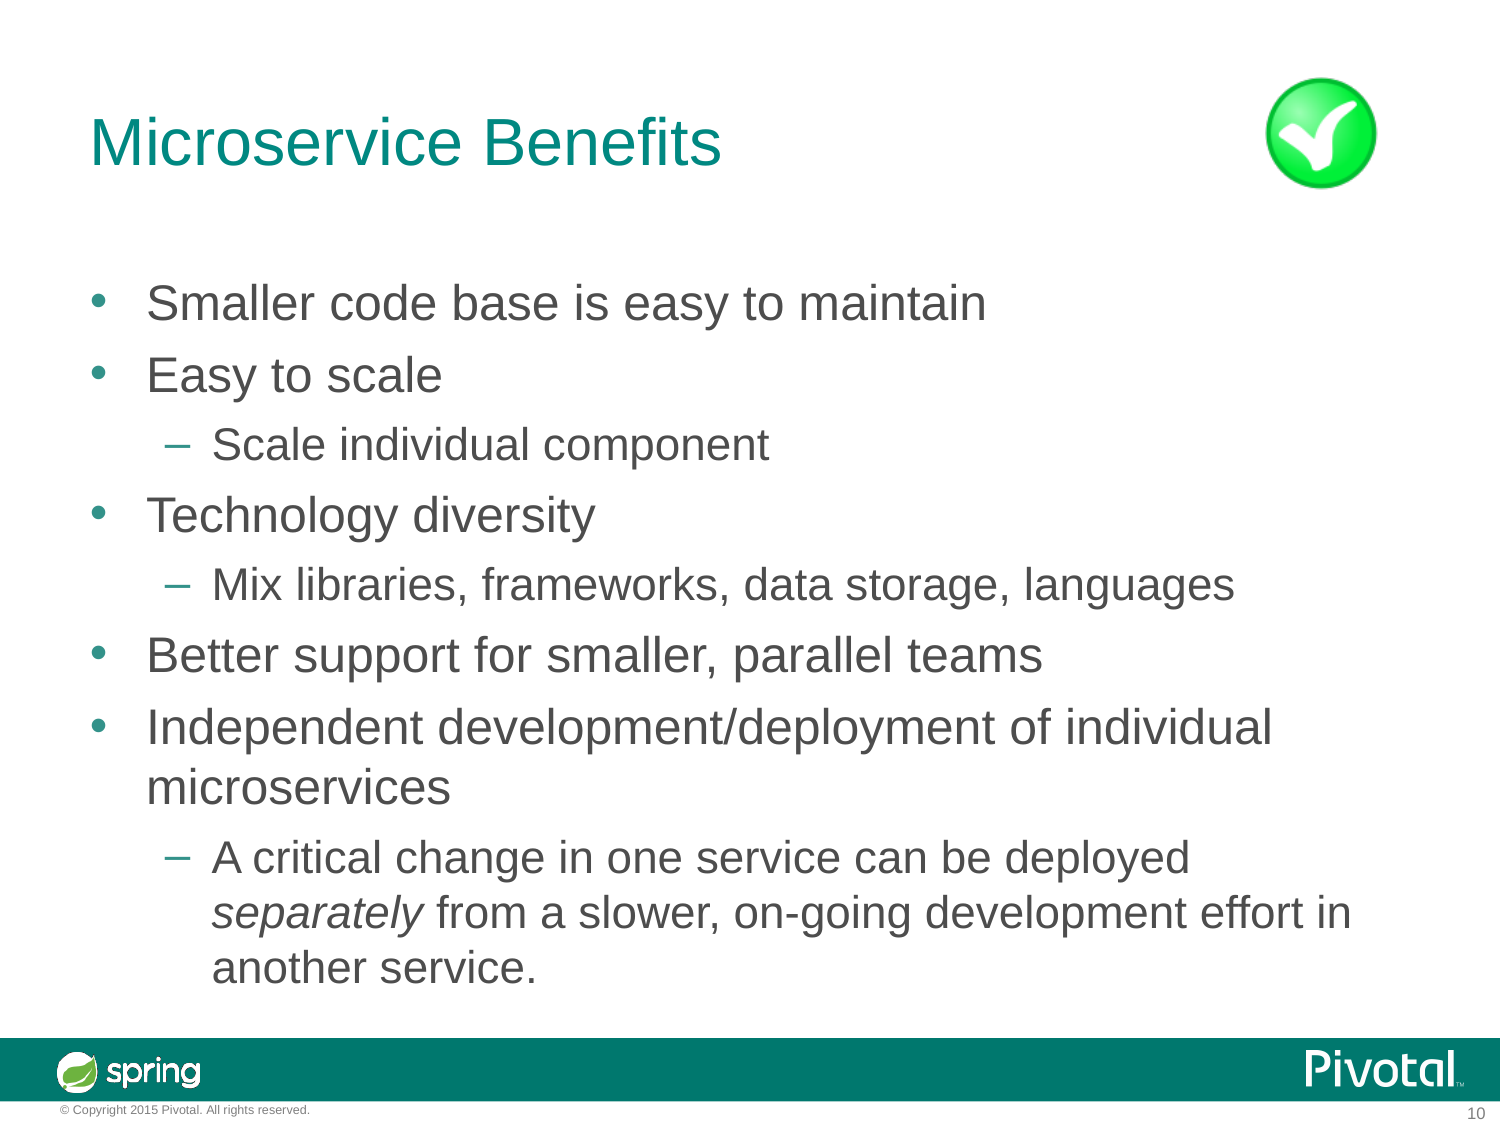

# Microservice Benefits
Smaller code base is easy to maintain
Easy to scale
Scale individual component
Technology diversity
Mix libraries, frameworks, data storage, languages
Better support for smaller, parallel teams
Independent development/deployment of individual microservices
A critical change in one service can be deployed separately from a slower, on-going development effort in another service.